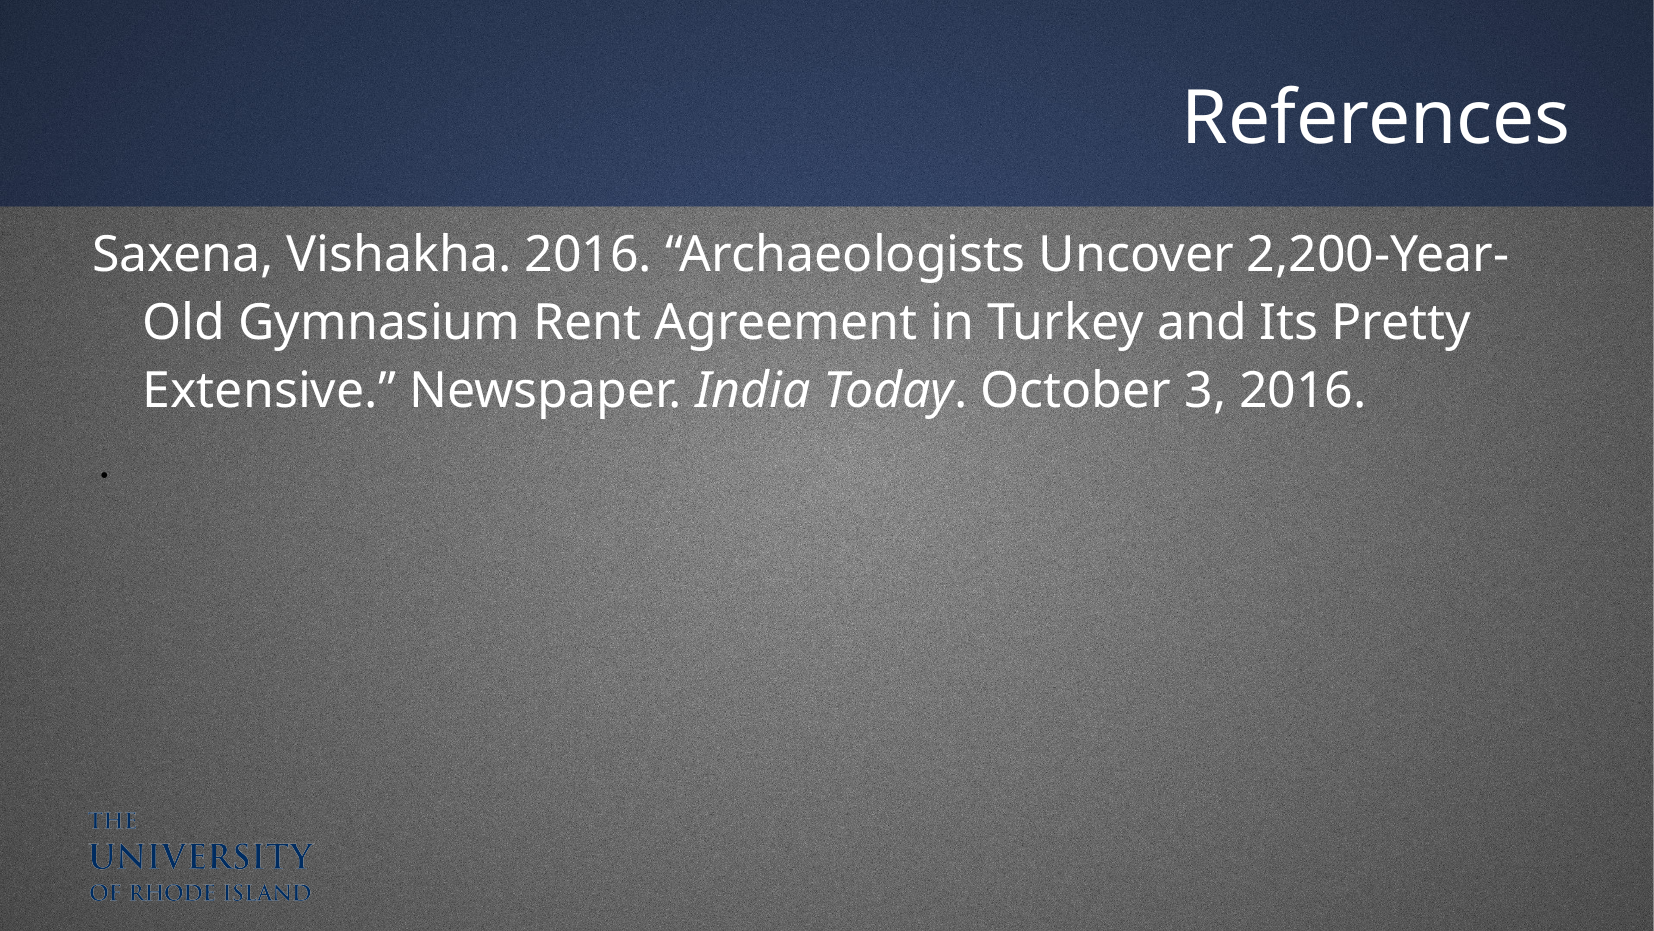

# References
Saxena, Vishakha. 2016. “Archaeologists Uncover 2,200-Year-Old Gymnasium Rent Agreement in Turkey and Its Pretty Extensive.” Newspaper. India Today. October 3, 2016.